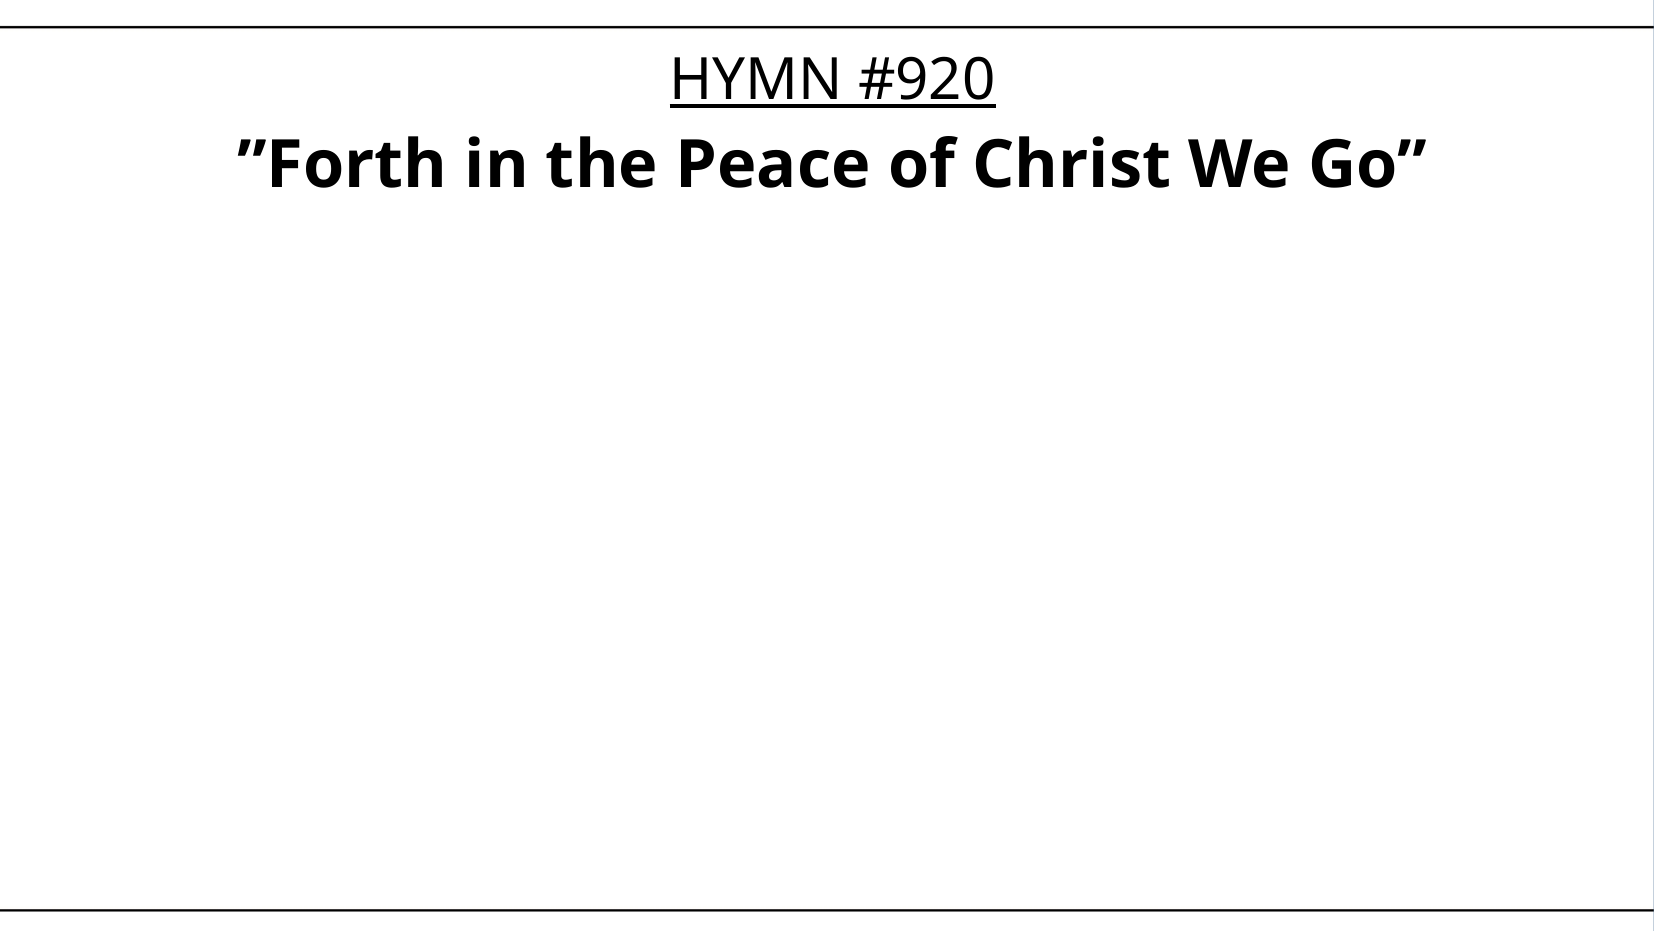

HYMN #920
”Forth in the Peace of Christ We Go”